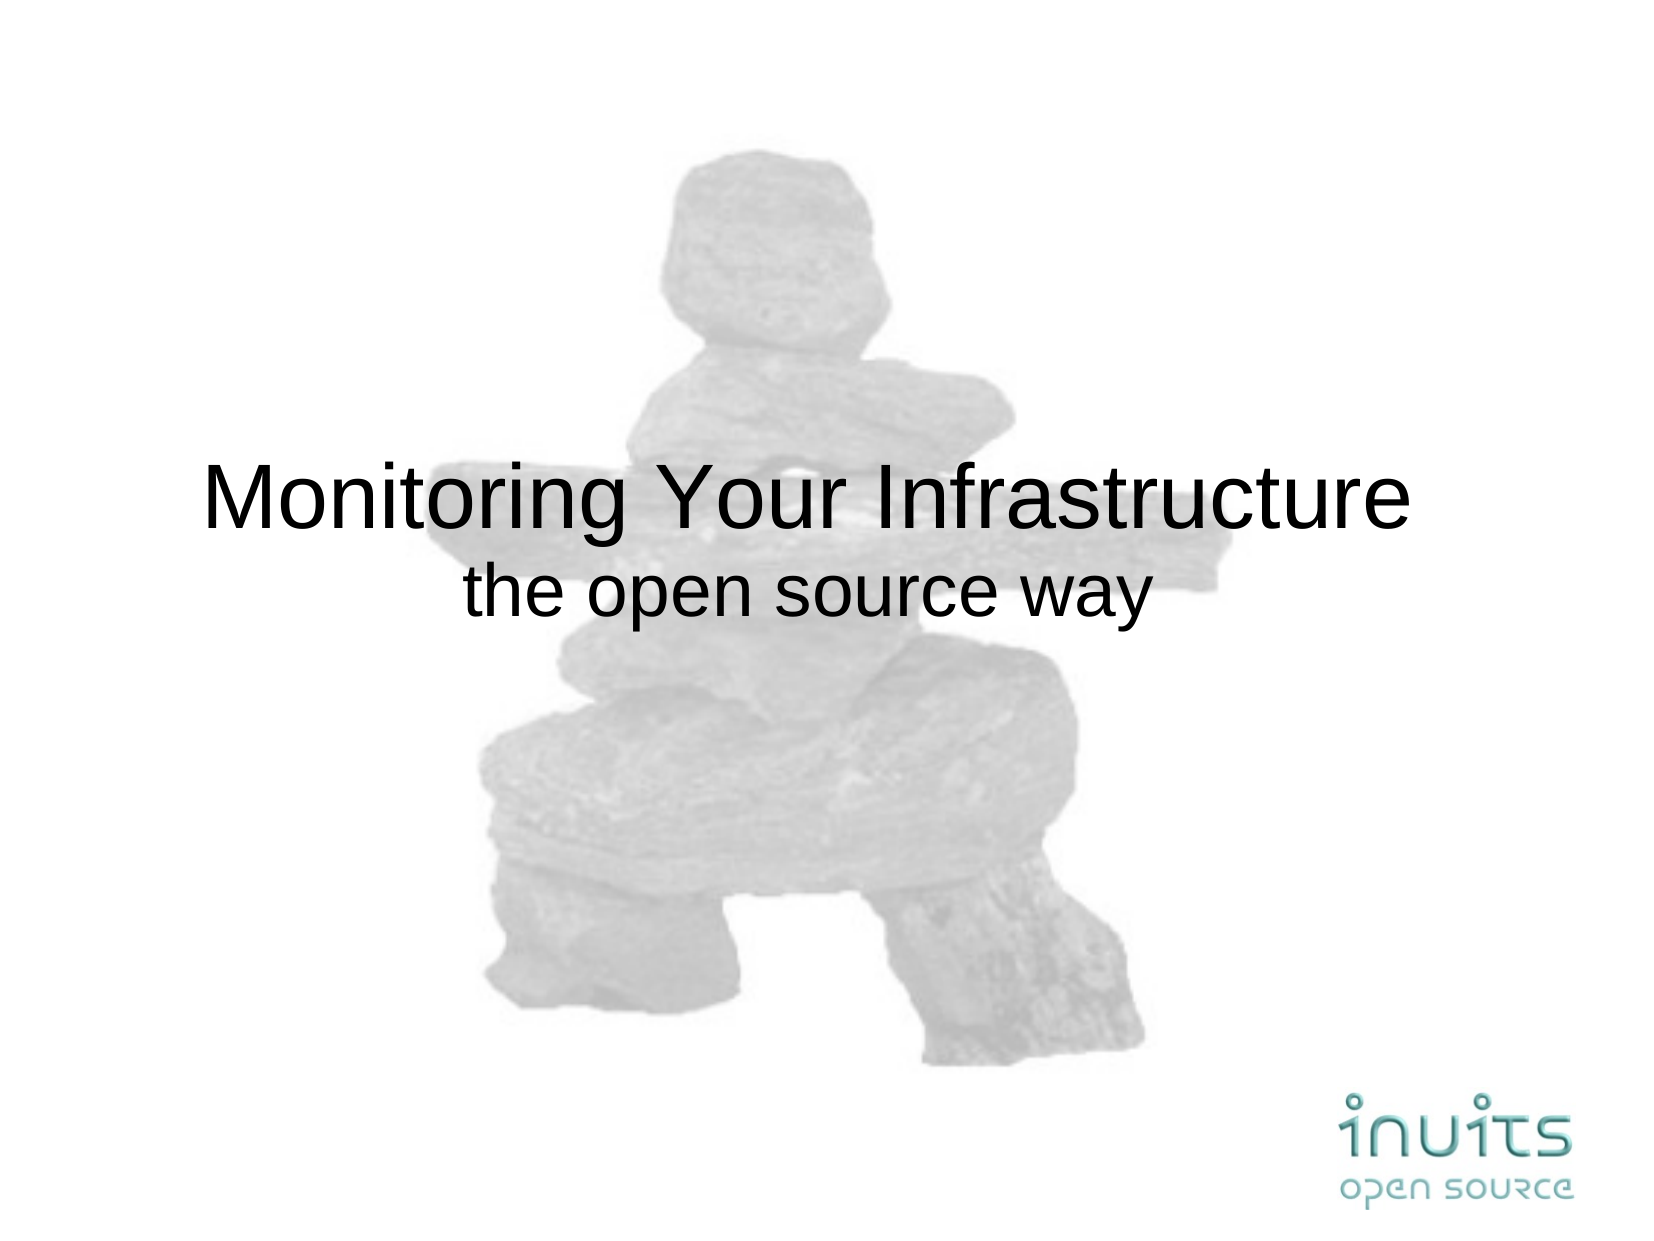

# Monitoring Your Infrastructure the open source way